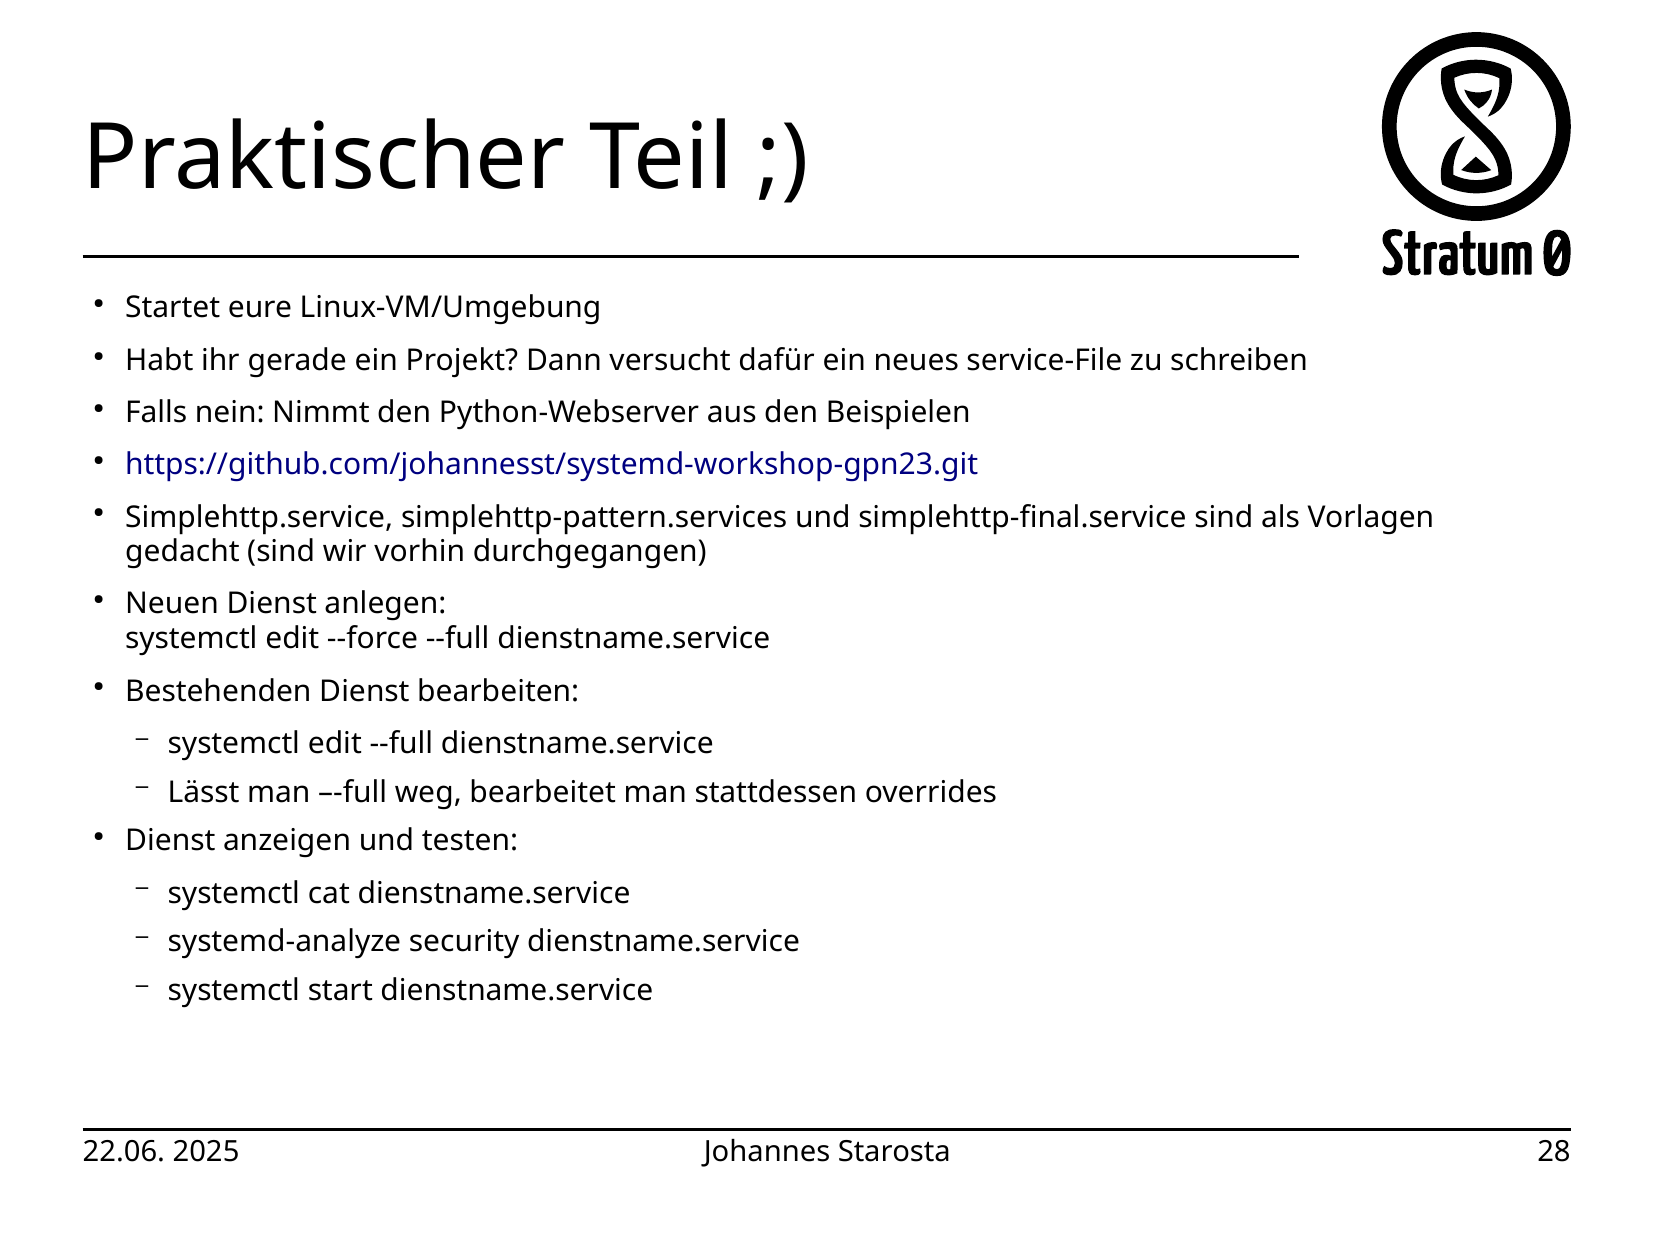

# Praktischer Teil ;)
Startet eure Linux-VM/Umgebung
Habt ihr gerade ein Projekt? Dann versucht dafür ein neues service-File zu schreiben
Falls nein: Nimmt den Python-Webserver aus den Beispielen
https://github.com/johannesst/systemd-workshop-gpn23.git
Simplehttp.service, simplehttp-pattern.services und simplehttp-final.service sind als Vorlagen gedacht (sind wir vorhin durchgegangen)
Neuen Dienst anlegen:
systemctl edit --force --full dienstname.service
Bestehenden Dienst bearbeiten:
systemctl edit --full dienstname.service
Lässt man –-full weg, bearbeitet man stattdessen overrides
Dienst anzeigen und testen:
systemctl cat dienstname.service
systemd-analyze security dienstname.service
systemctl start dienstname.service
Chrissi^
28